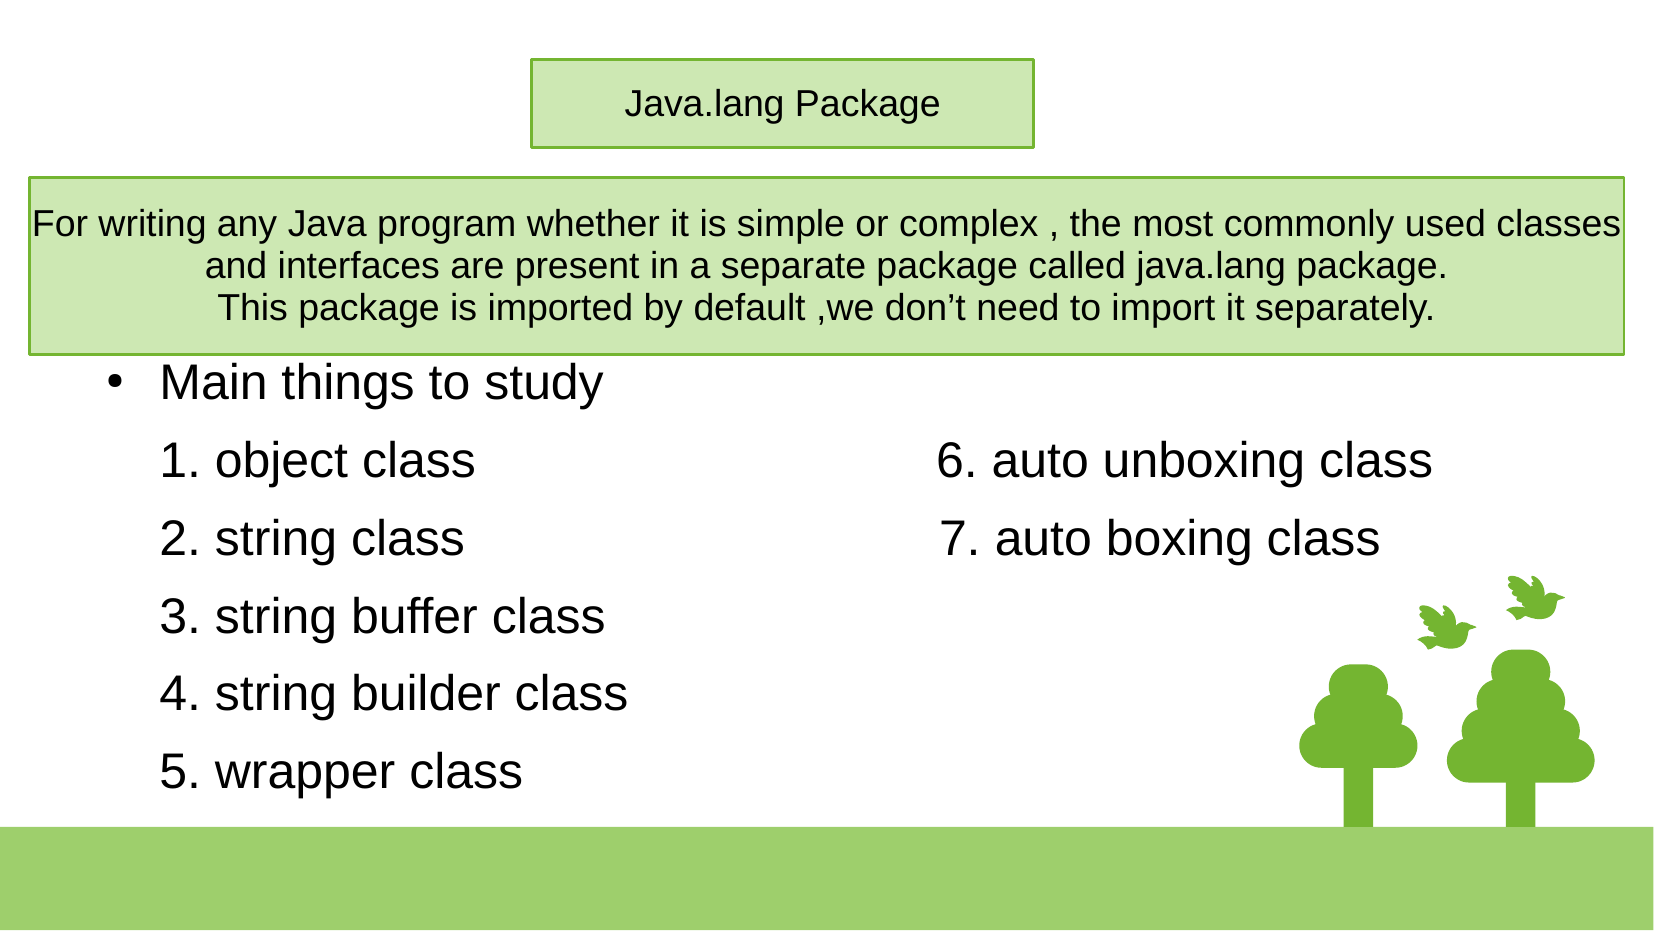

Java.lang Package
For writing any Java program whether it is simple or complex , the most commonly used classes
and interfaces are present in a separate package called java.lang package.
This package is imported by default ,we don’t need to import it separately.
# Main things to study
1. object class 6. auto unboxing class
2. string class 7. auto boxing class
3. string buffer class
4. string builder class
5. wrapper class